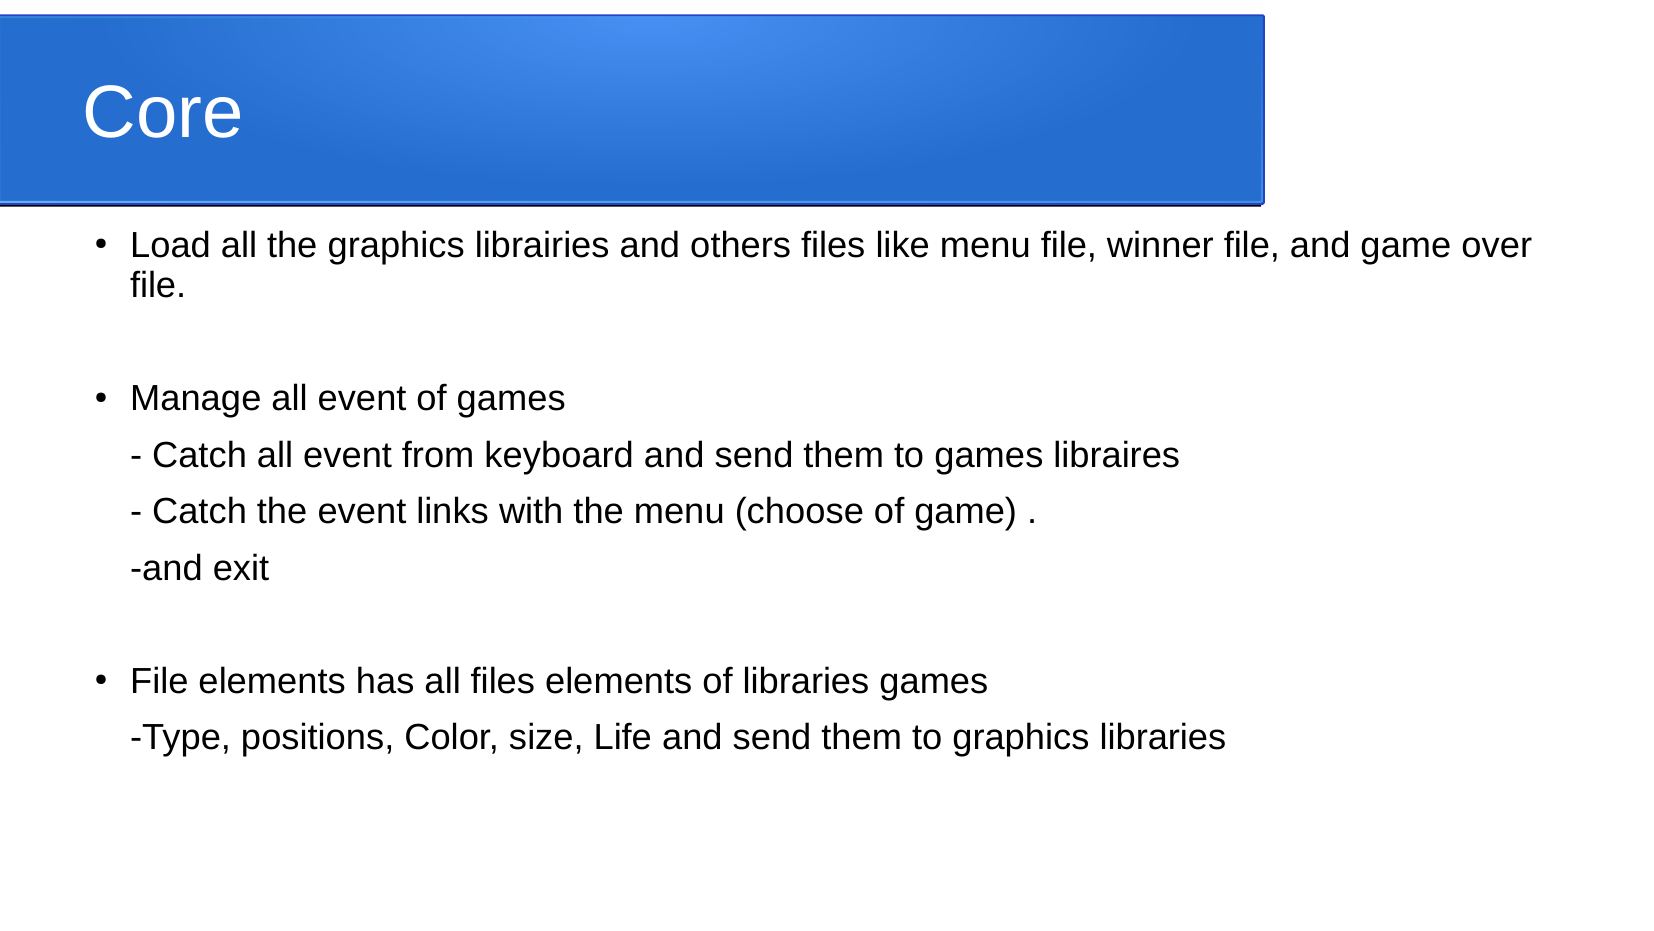

# Core
Load all the graphics librairies and others files like menu file, winner file, and game over file.
Manage all event of games
- Catch all event from keyboard and send them to games libraires
- Catch the event links with the menu (choose of game) .
-and exit
File elements has all files elements of libraries games
-Type, positions, Color, size, Life and send them to graphics libraries